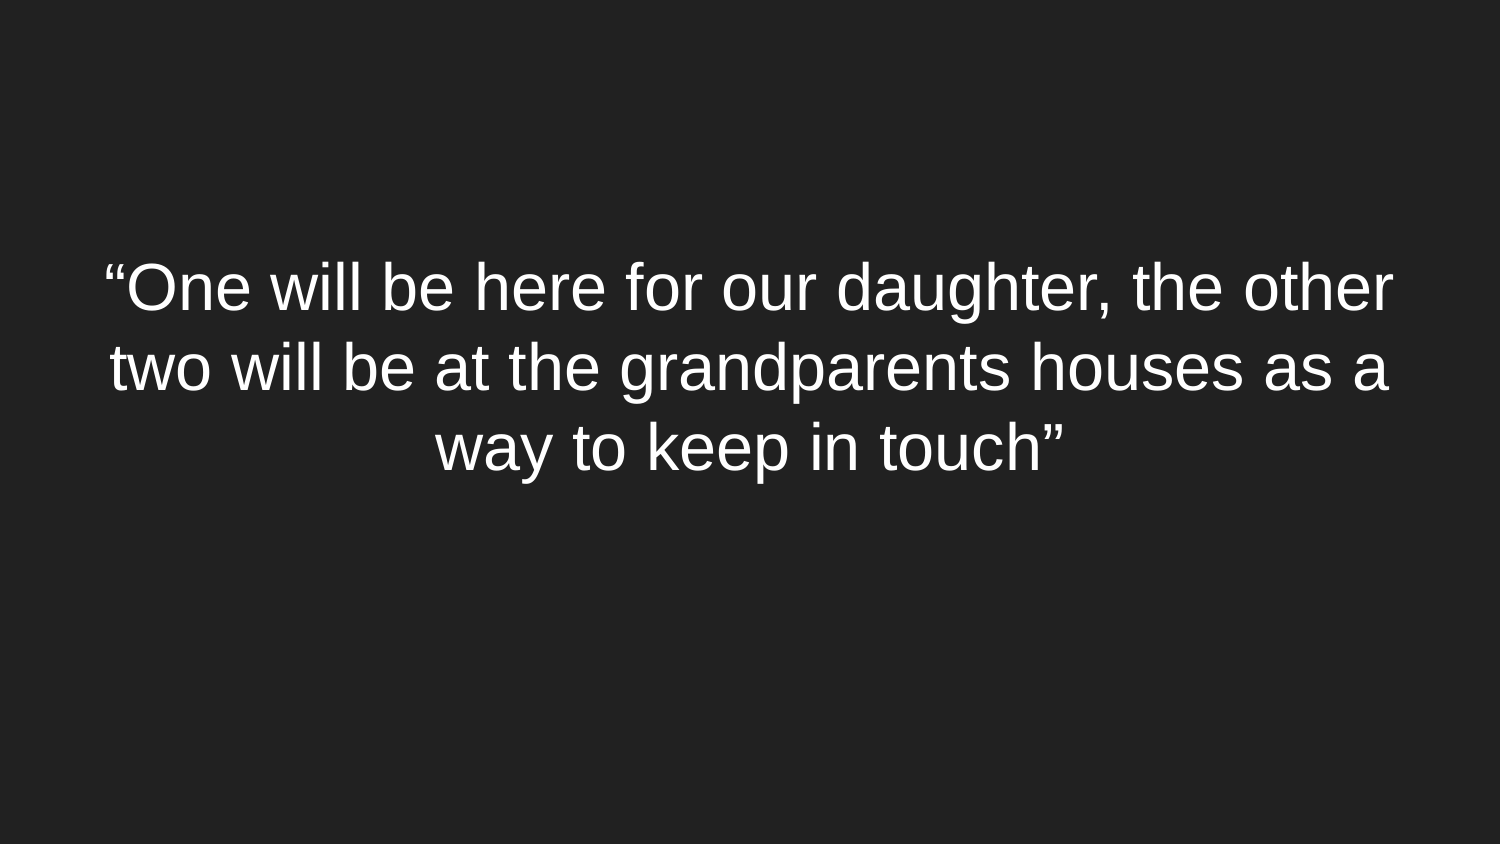

# “One will be here for our daughter, the other two will be at the grandparents houses as a way to keep in touch”